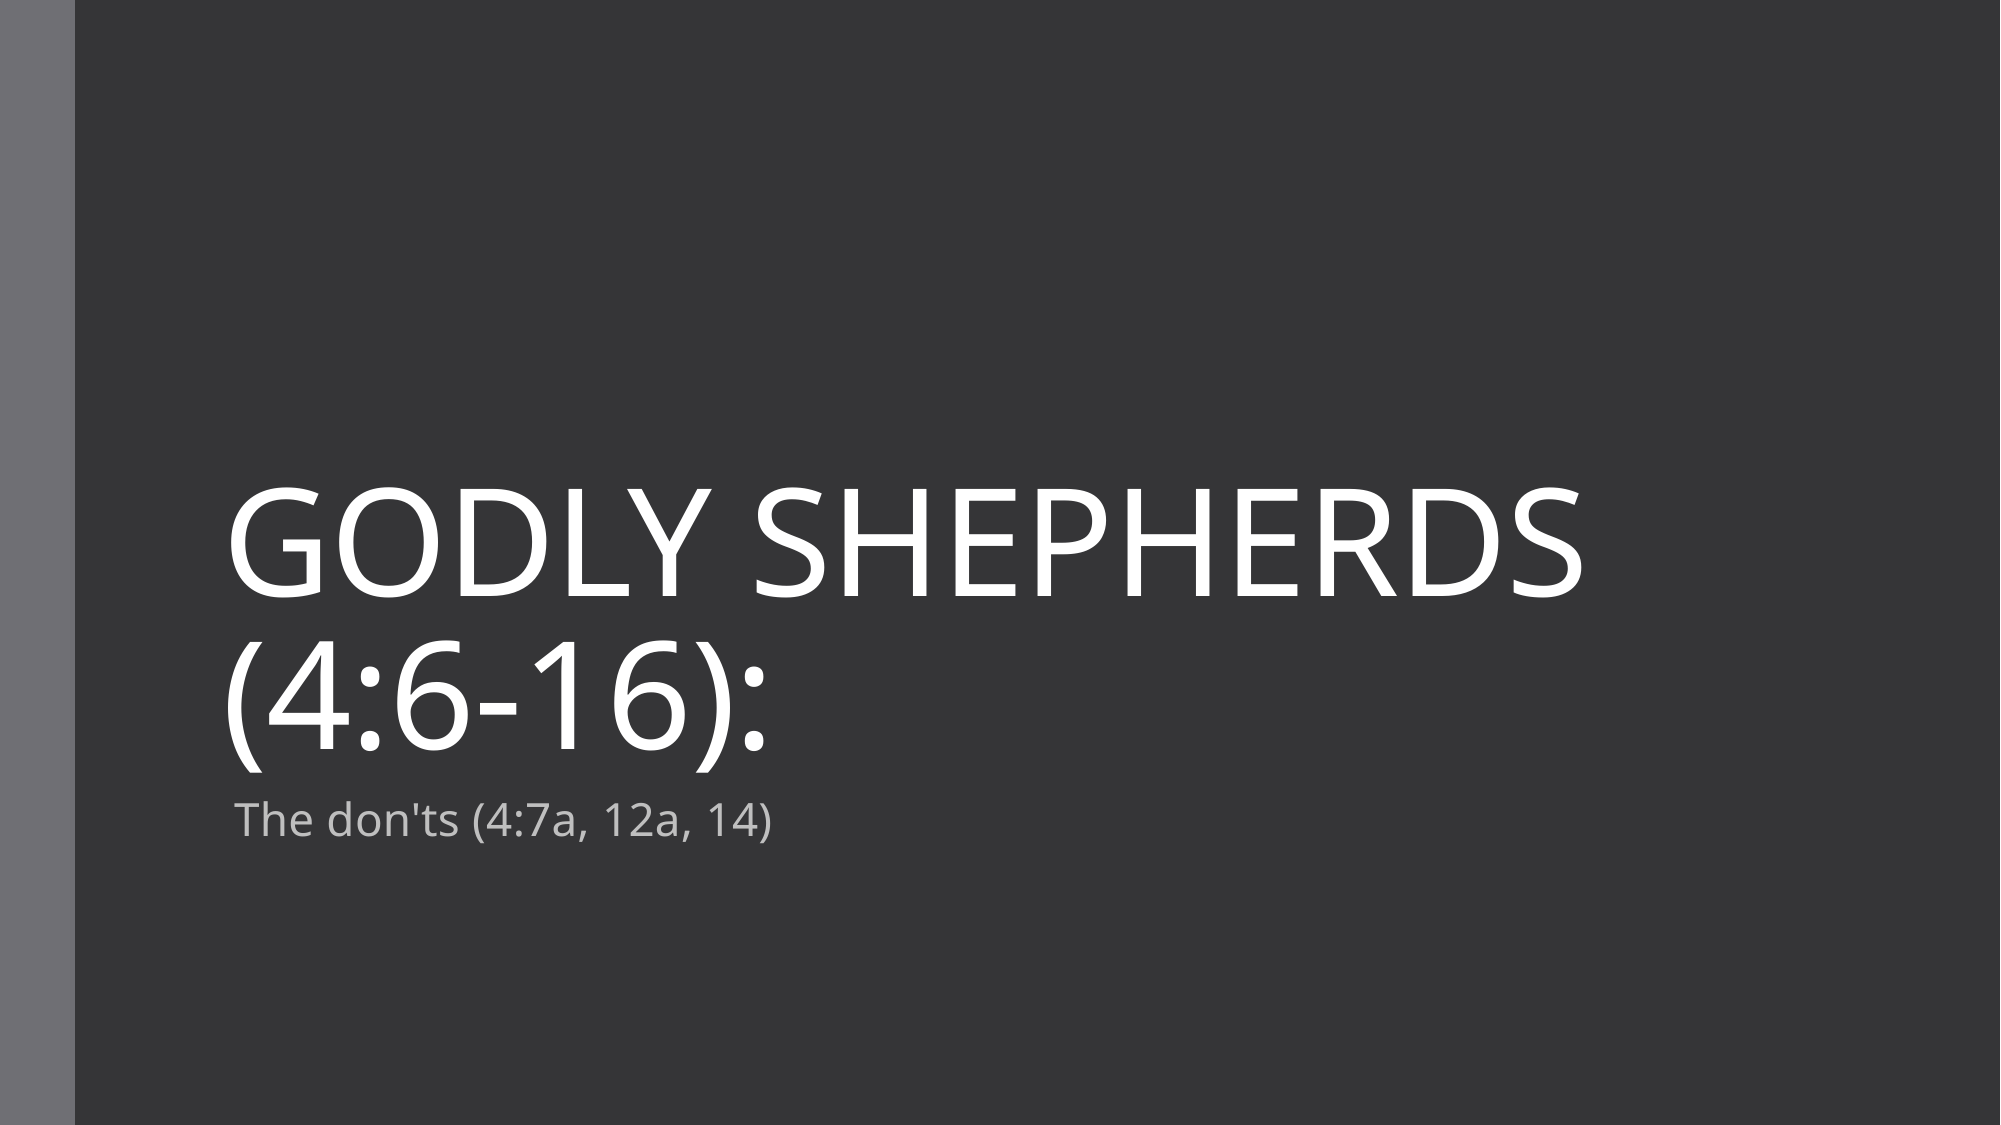

# GODLY SHEPHERDS (4:6-16):
 The don'ts (4:7a, 12a, 14)